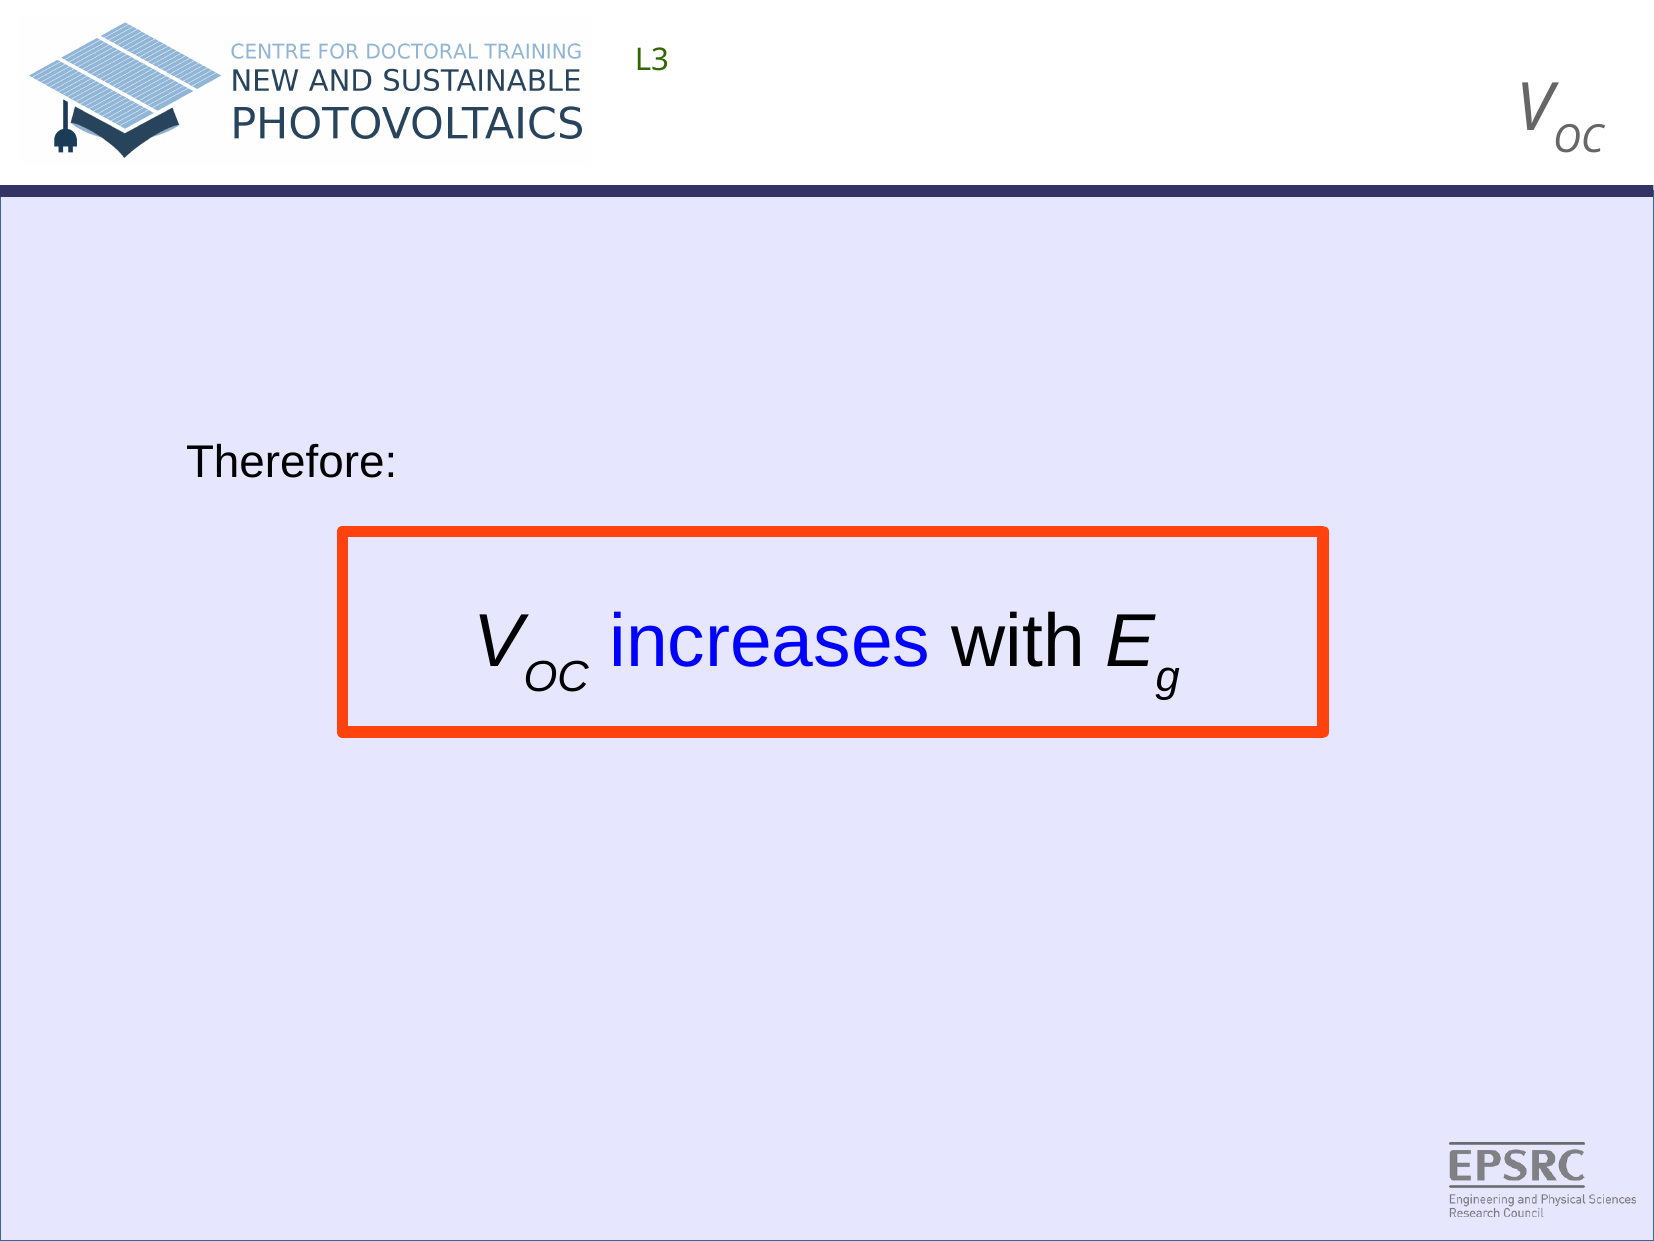

L3
VOC
Therefore:
VOC increases with Eg